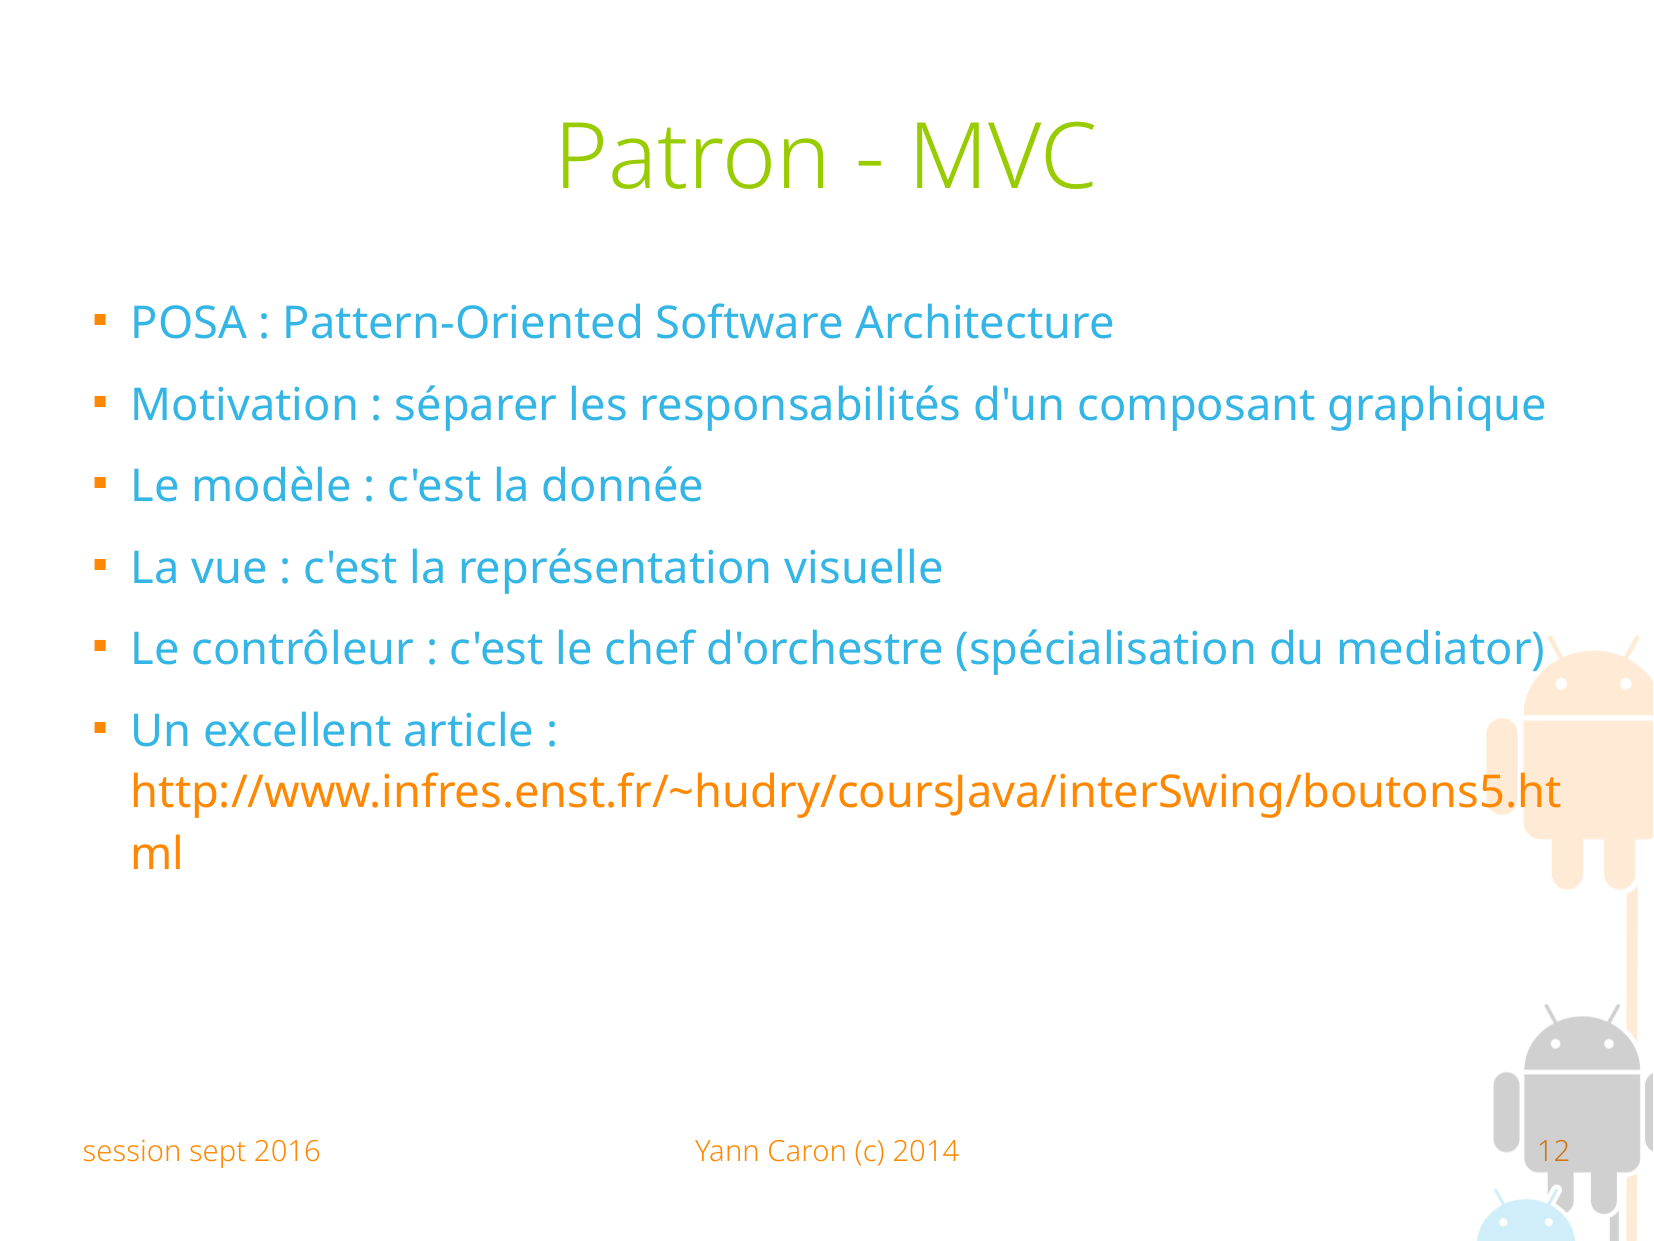

# Patron - MVC
POSA : Pattern-Oriented Software Architecture
Motivation : séparer les responsabilités d'un composant graphique
Le modèle : c'est la donnée
La vue : c'est la représentation visuelle
Le contrôleur : c'est le chef d'orchestre (spécialisation du mediator)
Un excellent article : http://www.infres.enst.fr/~hudry/coursJava/interSwing/boutons5.html
session sept 2016
Yann Caron (c) 2014
12